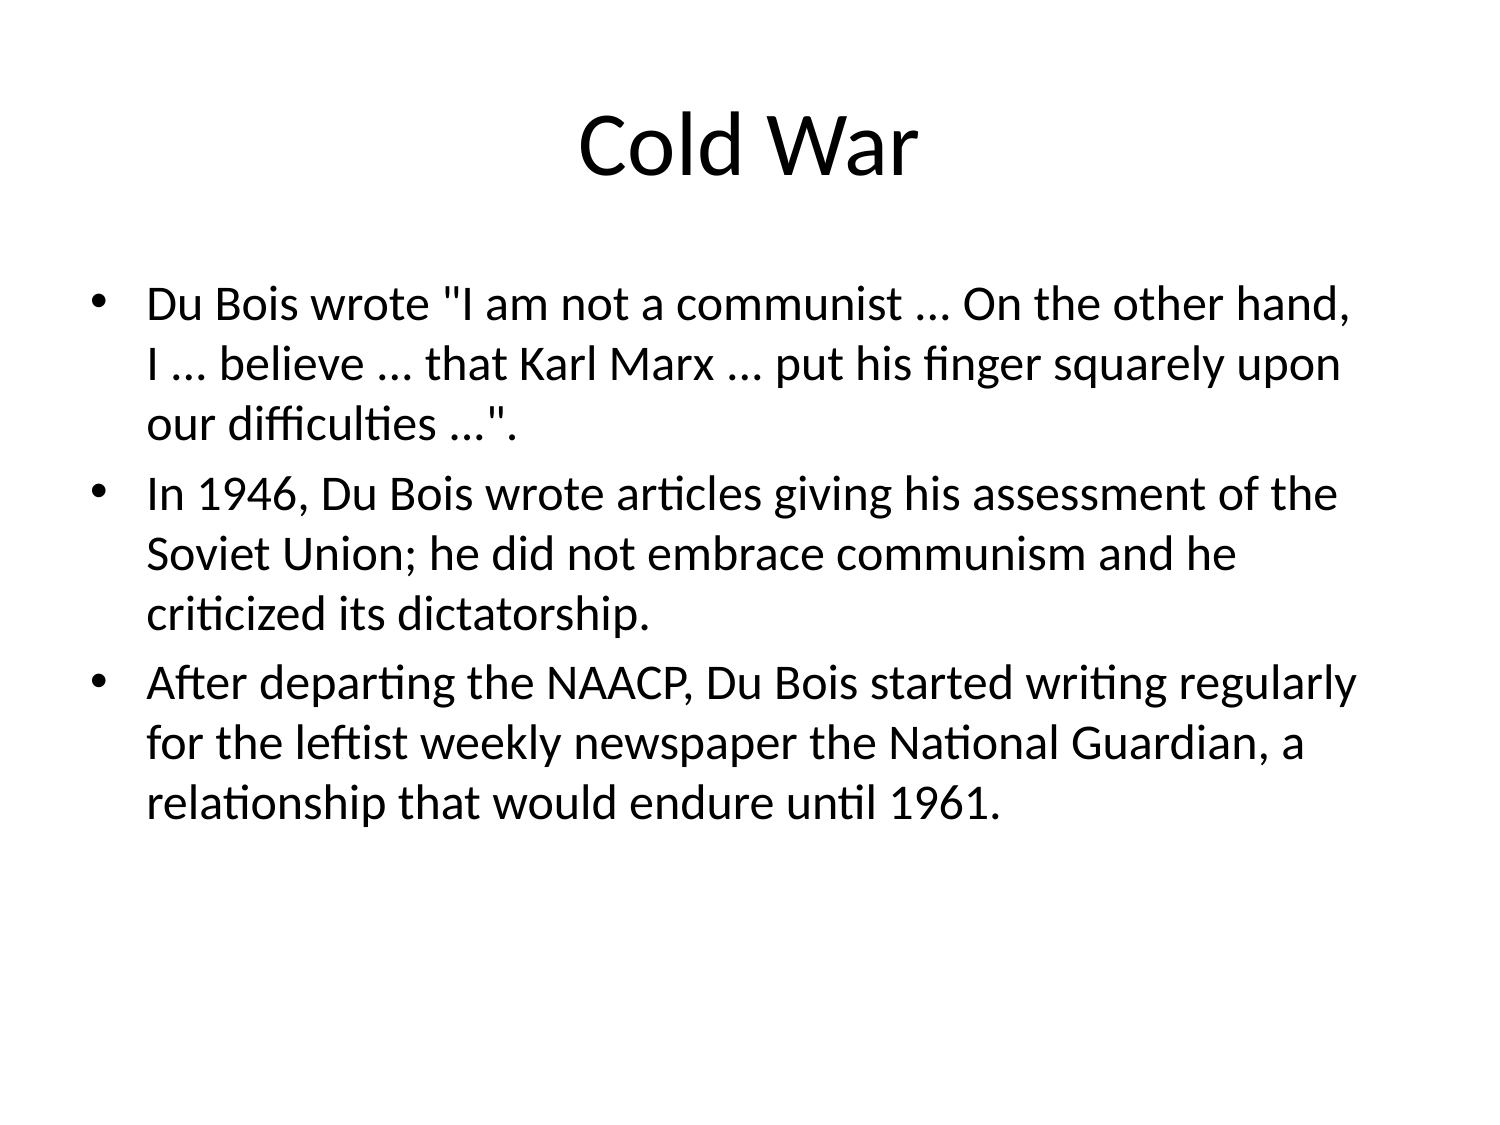

# Cold War
Du Bois wrote "I am not a communist ... On the other hand, I ... believe ... that Karl Marx ... put his finger squarely upon our difficulties ...".
In 1946, Du Bois wrote articles giving his assessment of the Soviet Union; he did not embrace communism and he criticized its dictatorship.
After departing the NAACP, Du Bois started writing regularly for the leftist weekly newspaper the National Guardian, a relationship that would endure until 1961.